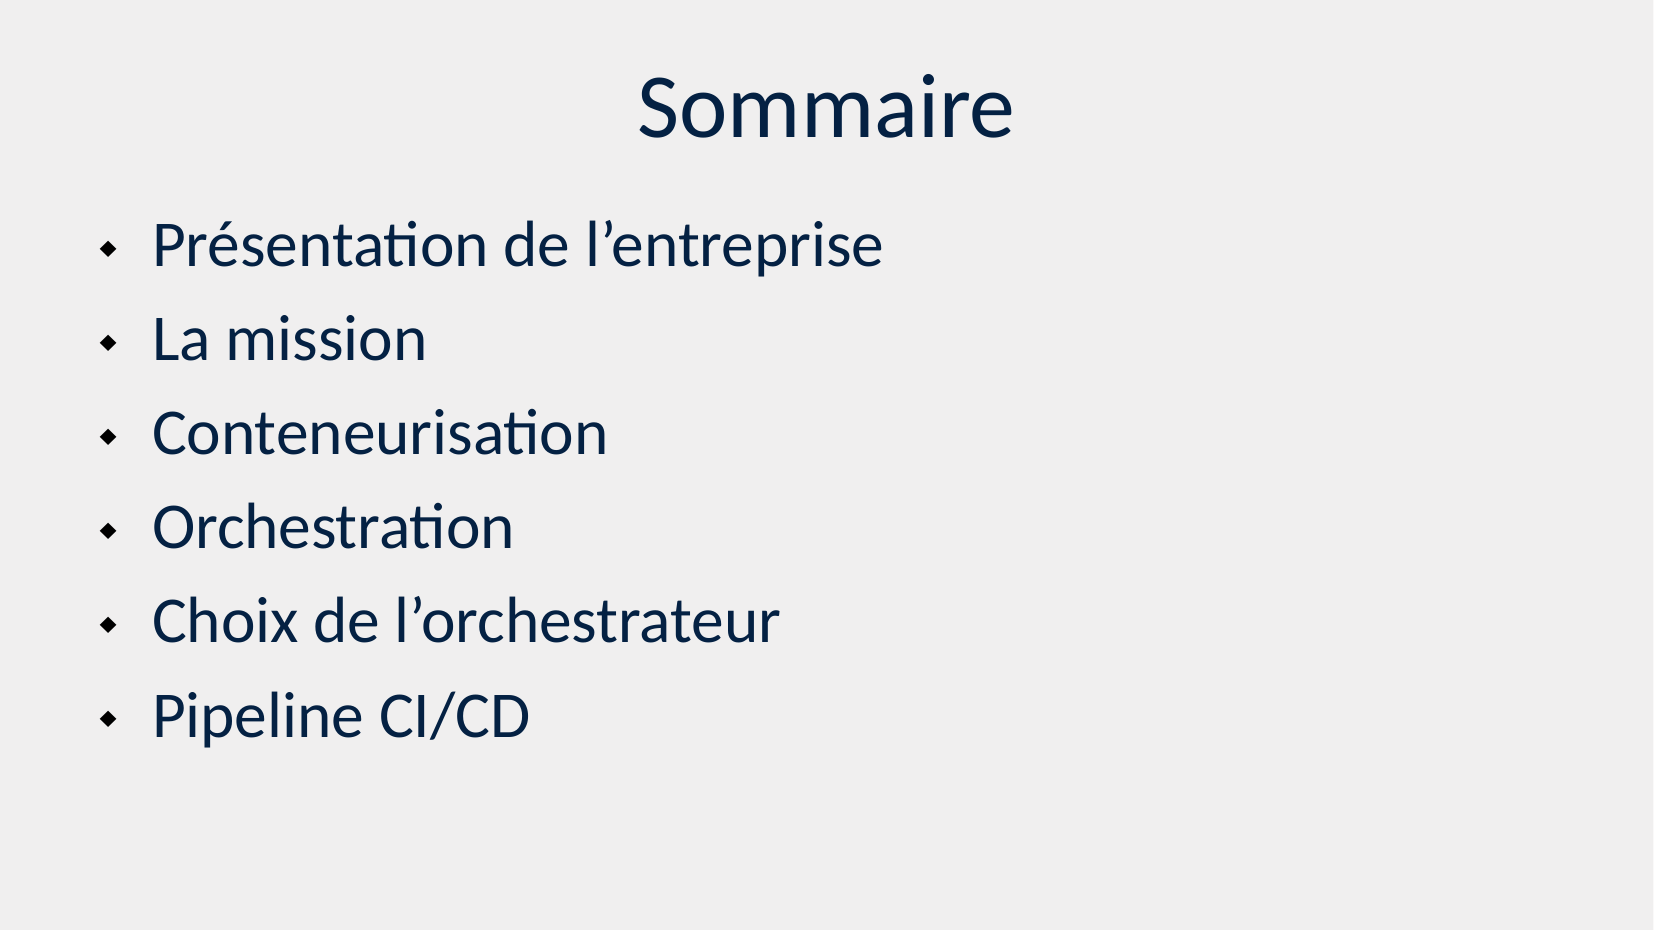

# Sommaire
Présentation de l’entreprise
La mission
Conteneurisation
Orchestration
Choix de l’orchestrateur
Pipeline CI/CD